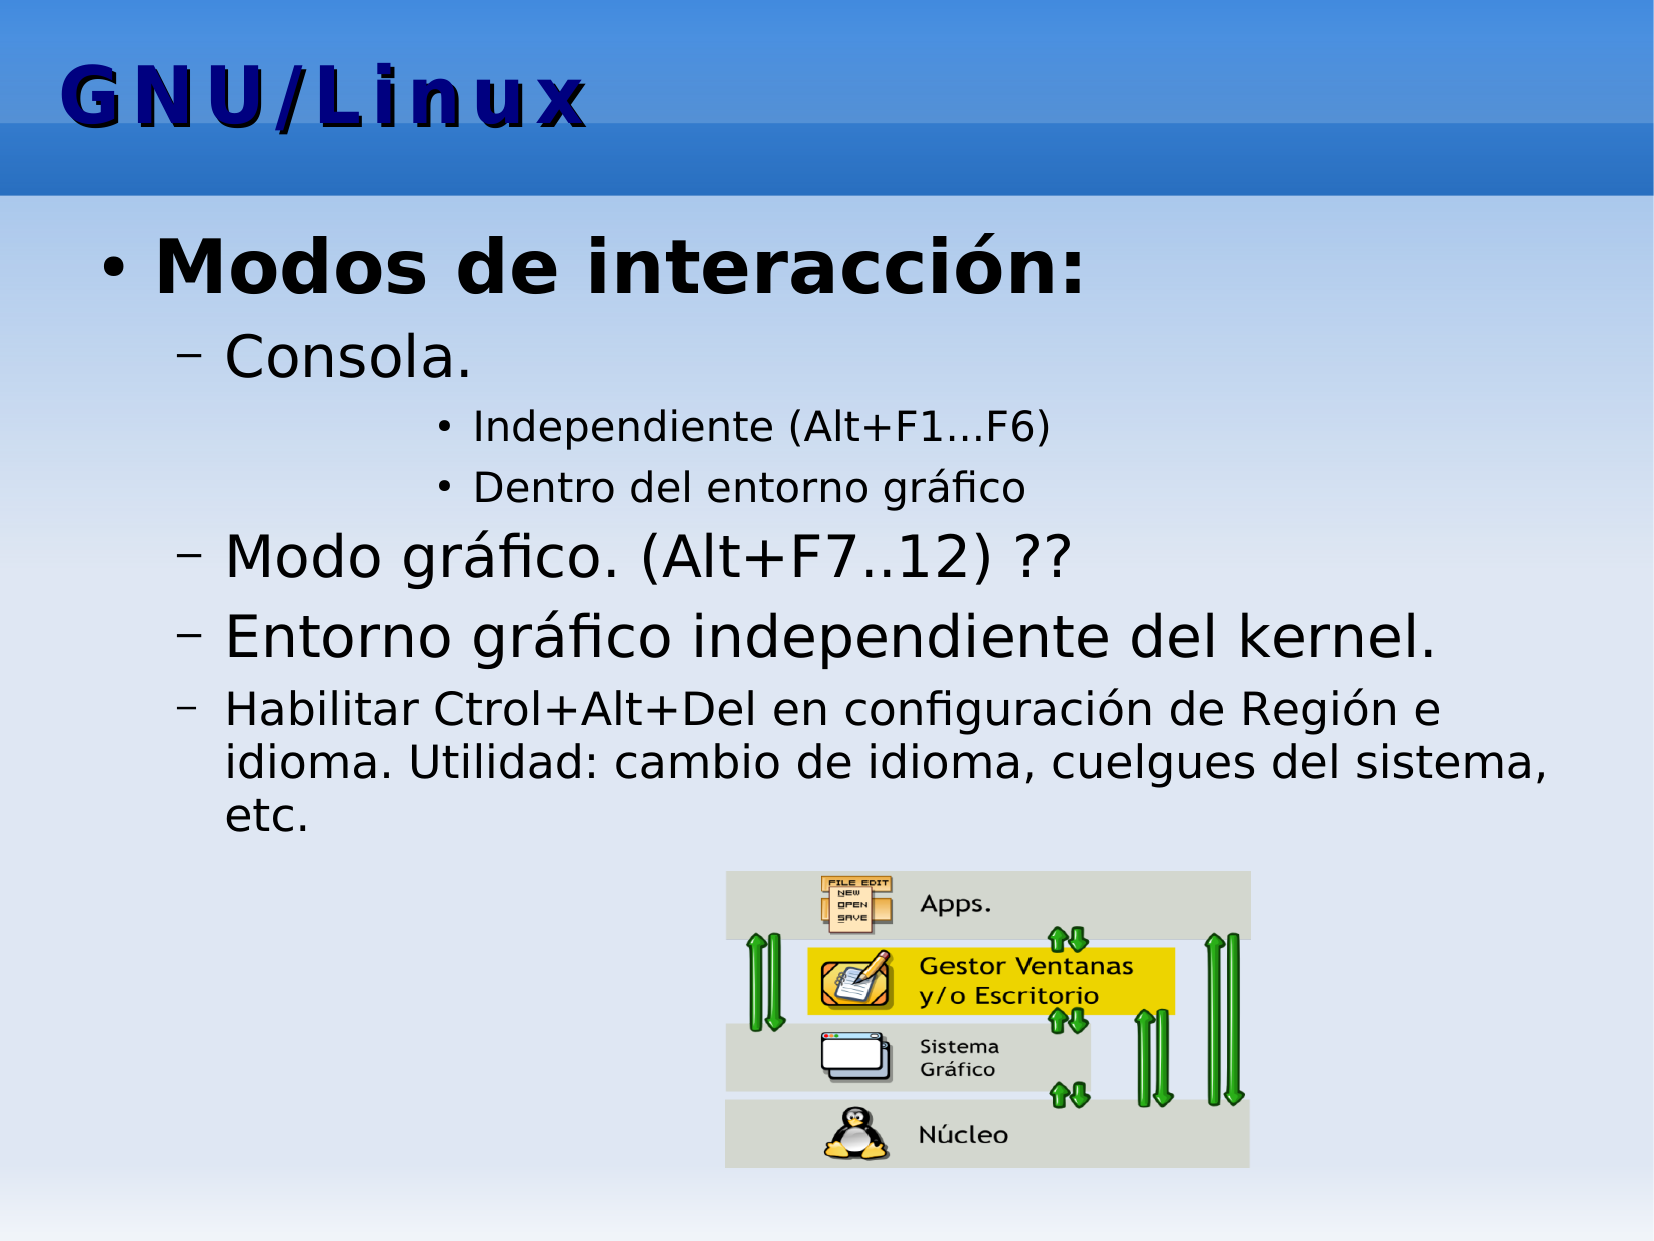

# GNU/Linux
Modos de interacción:
Consola.
Independiente (Alt+F1...F6)
Dentro del entorno gráfico
Modo gráfico. (Alt+F7..12) ??
Entorno gráfico independiente del kernel.
Habilitar Ctrol+Alt+Del en configuración de Región e idioma. Utilidad: cambio de idioma, cuelgues del sistema, etc.